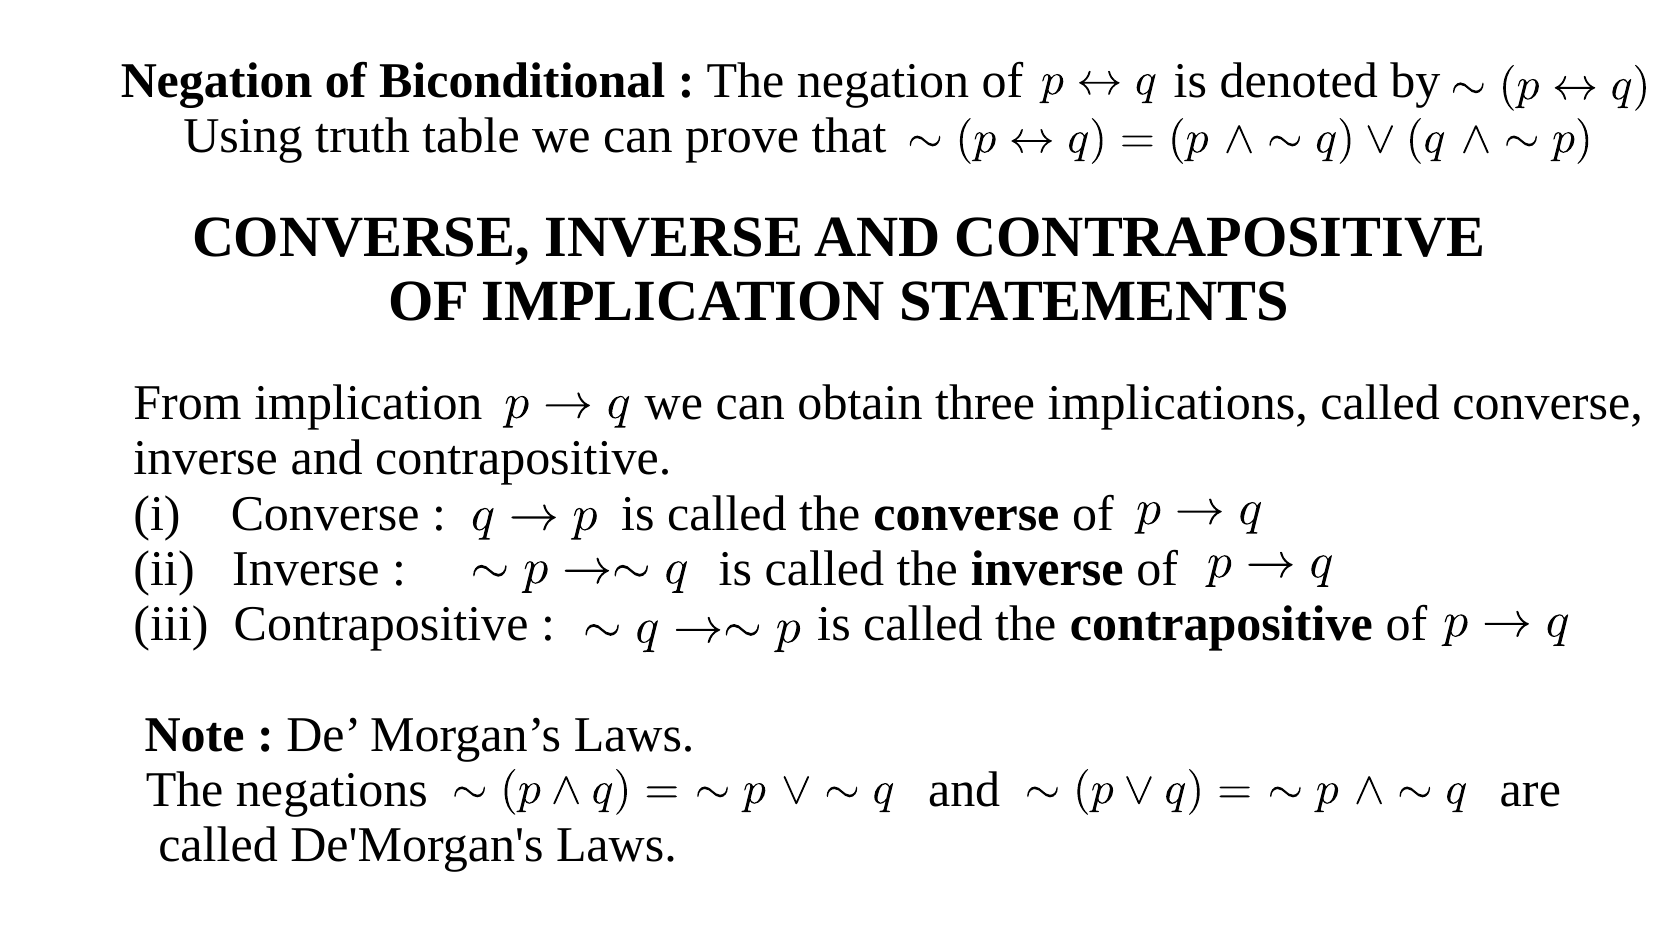

# Negation of Biconditional : The negation of is denoted by Using truth table we can prove that
 From implication we can obtain three implications, called converse,
 inverse and contrapositive.
 (i) Converse : is called the converse of
 (ii) Inverse : is called the inverse of
 (iii) Contrapositive : is called the contrapositive of
	Note : De’ Morgan’s Laws.
 The negations and are
 called De'Morgan's Laws.
CONVERSE, INVERSE AND CONTRAPOSITIVE
OF IMPLICATION STATEMENTS